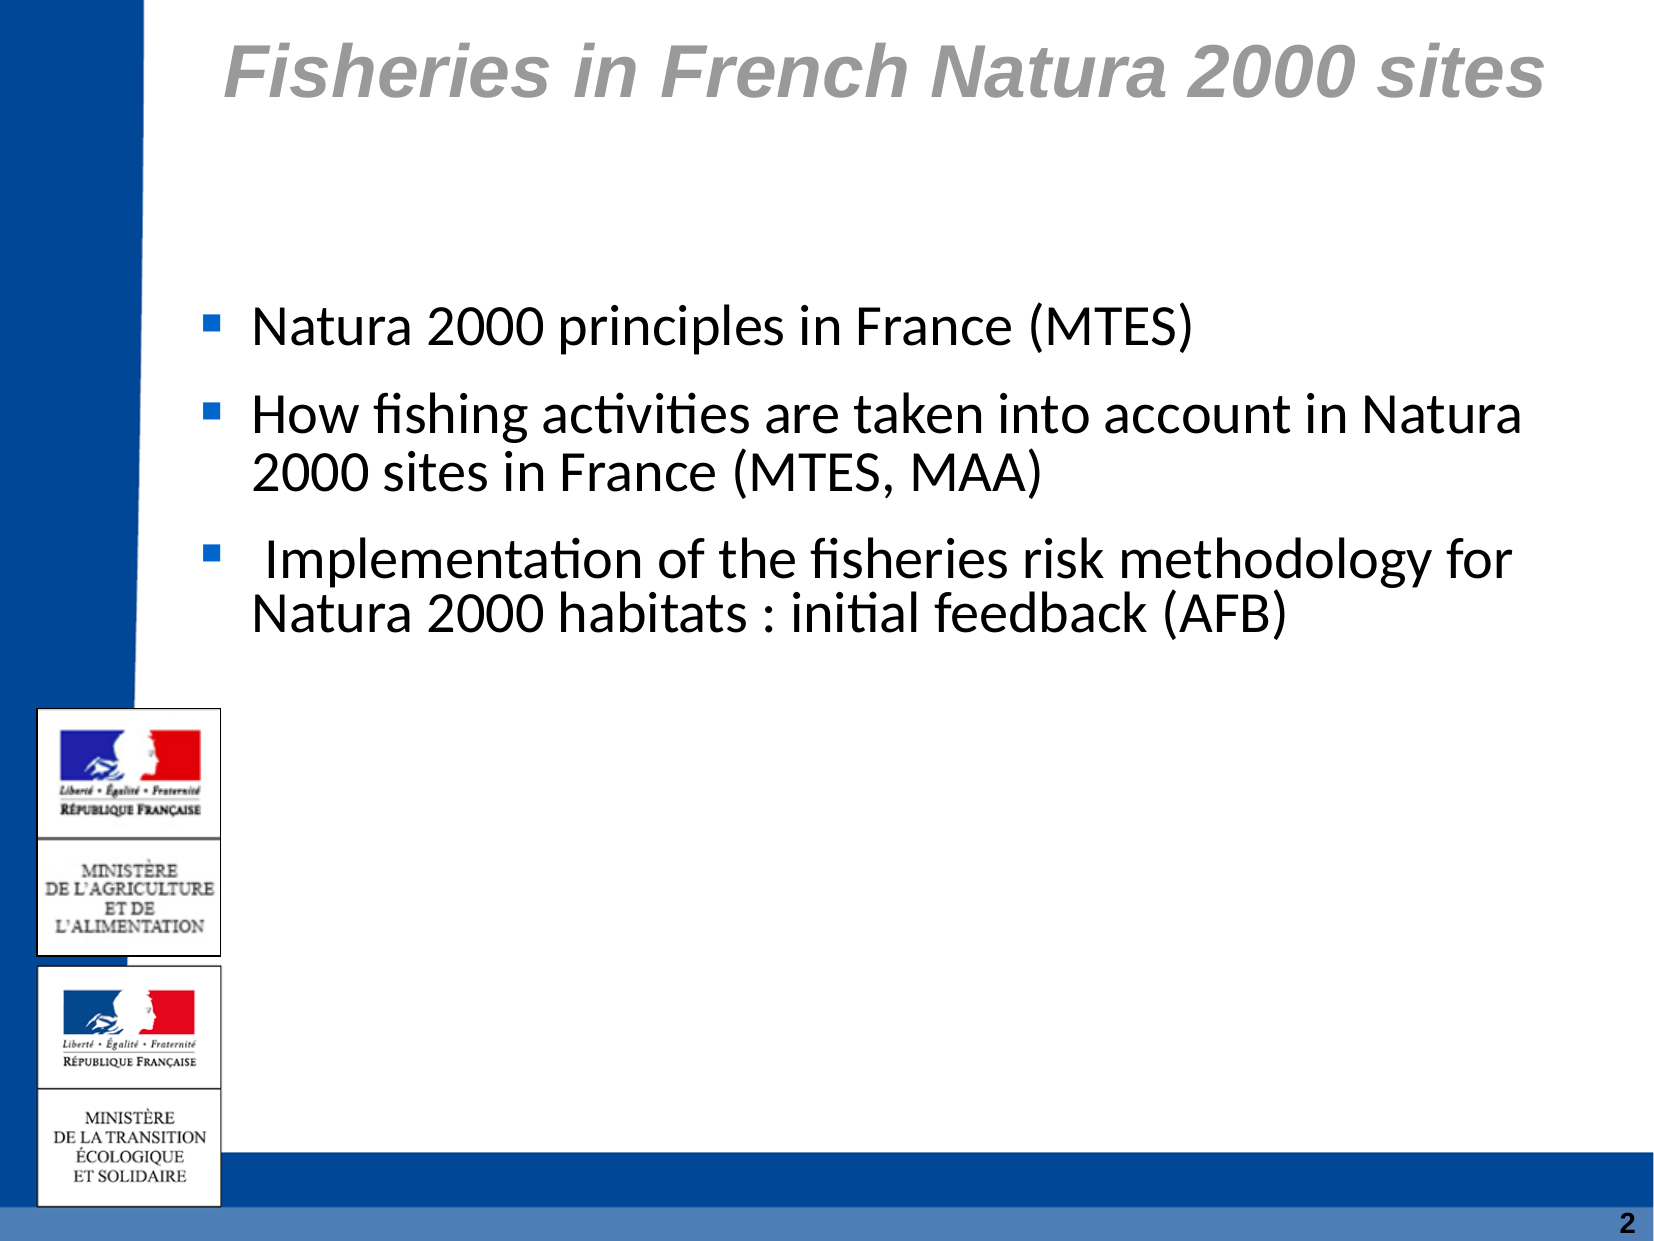

# Fisheries in French Natura 2000 sites
Natura 2000 principles in France (MTES)
How fishing activities are taken into account in Natura 2000 sites in France (MTES, MAA)
 Implementation of the fisheries risk methodology for Natura 2000 habitats : initial feedback (AFB)